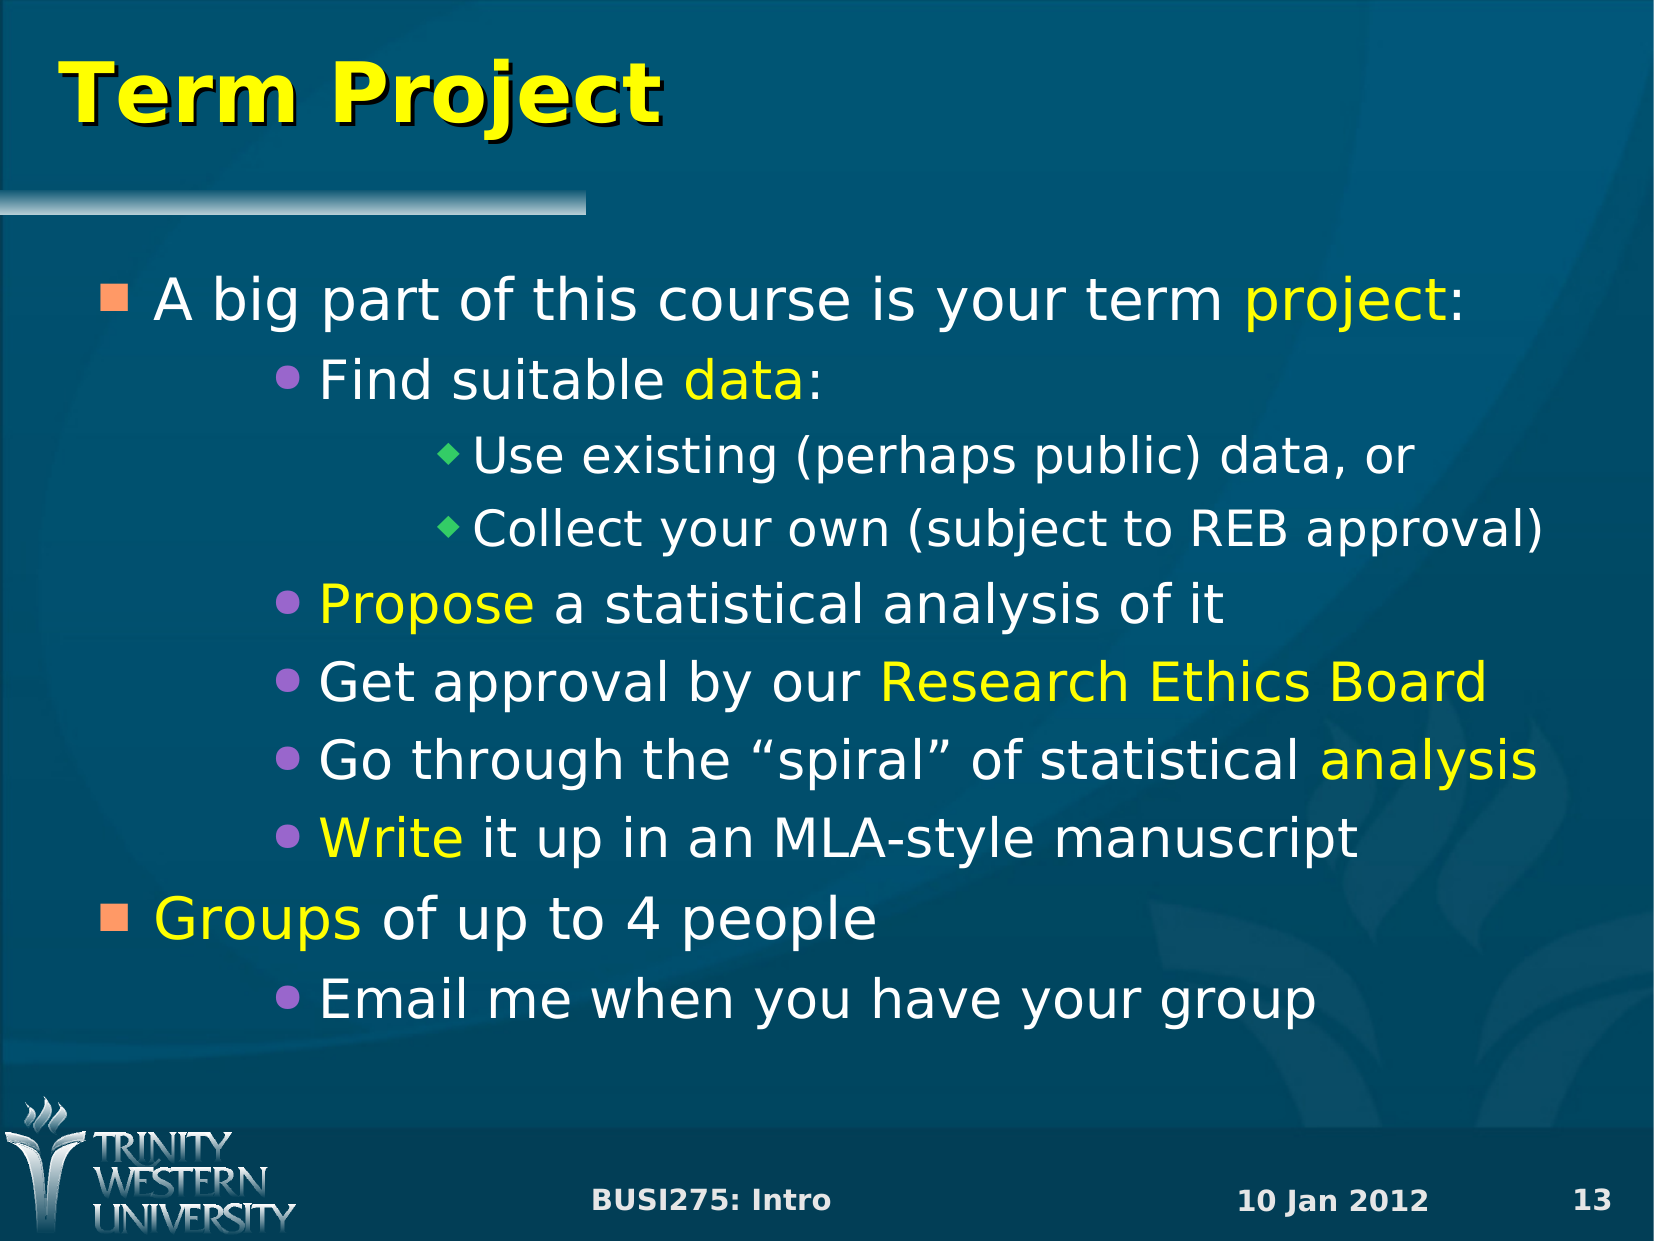

# Term Project
A big part of this course is your term project:
Find suitable data:
Use existing (perhaps public) data, or
Collect your own (subject to REB approval)
Propose a statistical analysis of it
Get approval by our Research Ethics Board
Go through the “spiral” of statistical analysis
Write it up in an MLA-style manuscript
Groups of up to 4 people
Email me when you have your group
BUSI275: Intro
10 Jan 2012
13